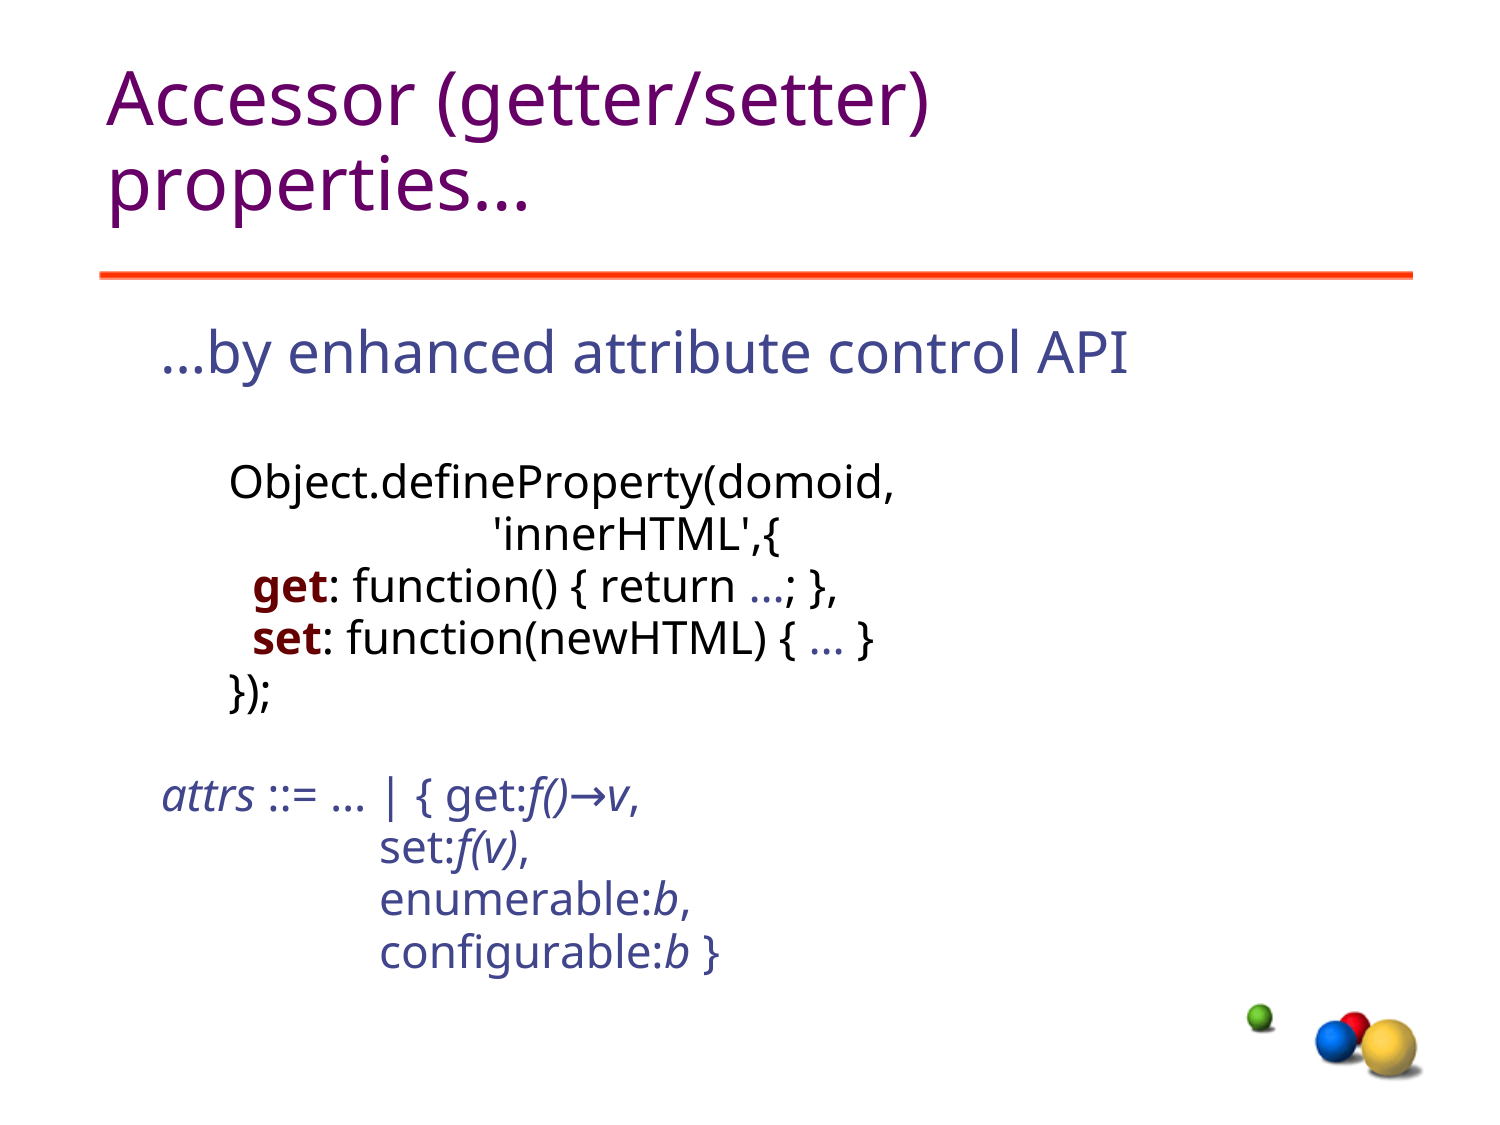

# Accessor (getter/setter) properties…
…by enhanced attribute control API
Object.defineProperty(domoid,
 'innerHTML',{
 get: function() { return …; },
 set: function(newHTML) { … }
});
attrs ::= … | { get:f()→v,
 set:f(v),
         enumerable:b,
 configurable:b }